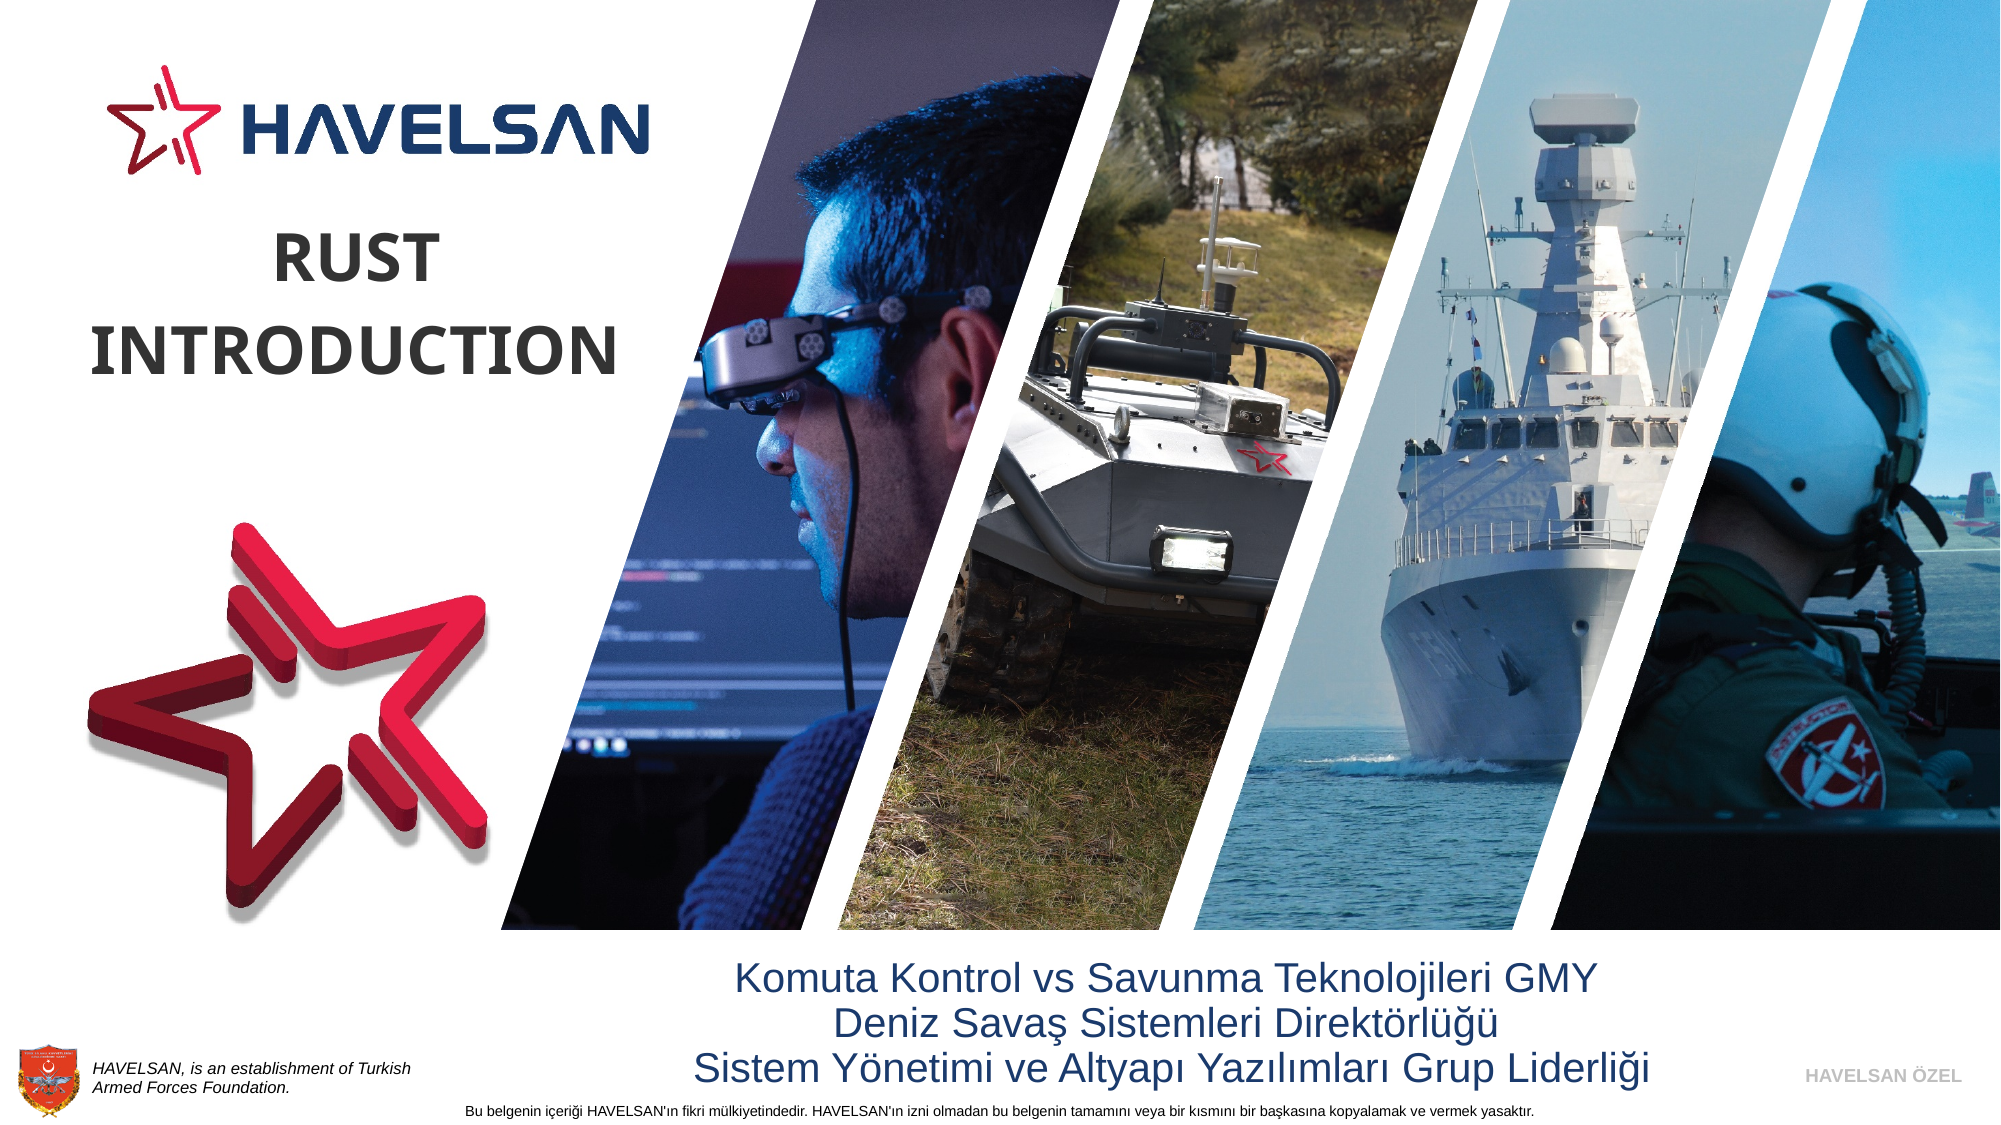

RUST
INTRODUCTION
Komuta Kontrol vs Savunma Teknolojileri GMY
Deniz Savaş Sistemleri Direktörlüğü
Sistem Yönetimi ve Altyapı Yazılımları Grup Liderliği
HAVELSAN ÖZEL